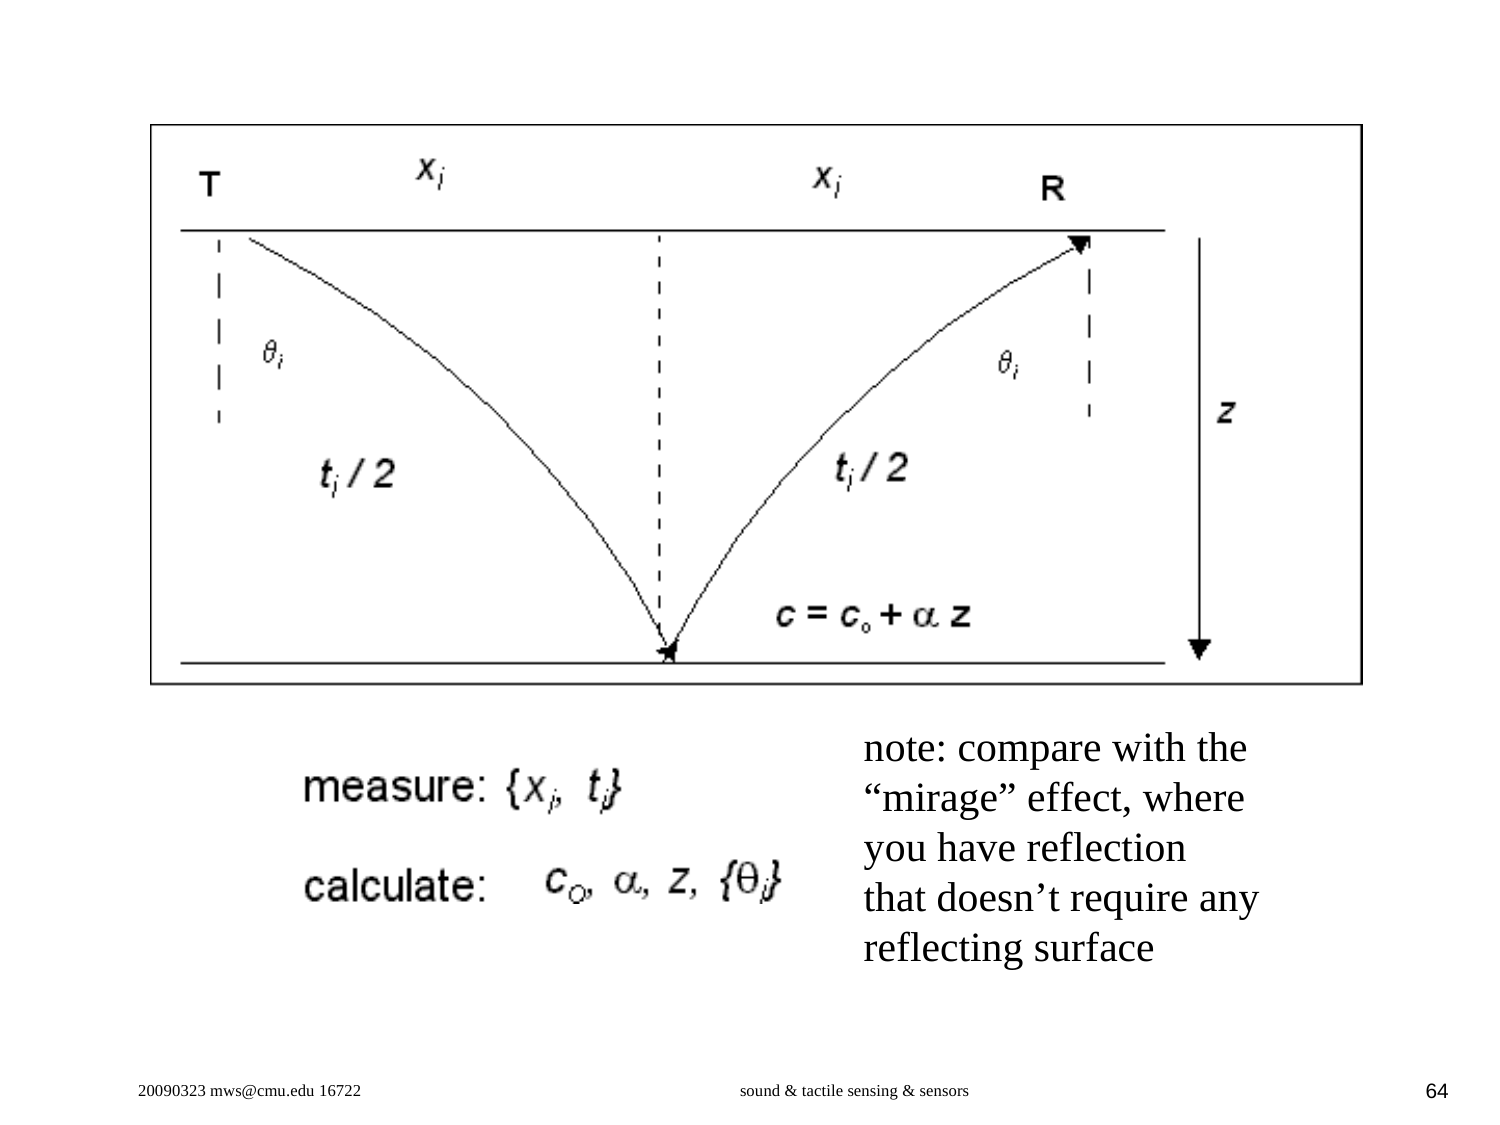

note: compare with the
“mirage” effect, where
you have reflection
that doesn’t require any
reflecting surface
64
20090323 mws@cmu.edu 16722
sound & tactile sensing & sensors